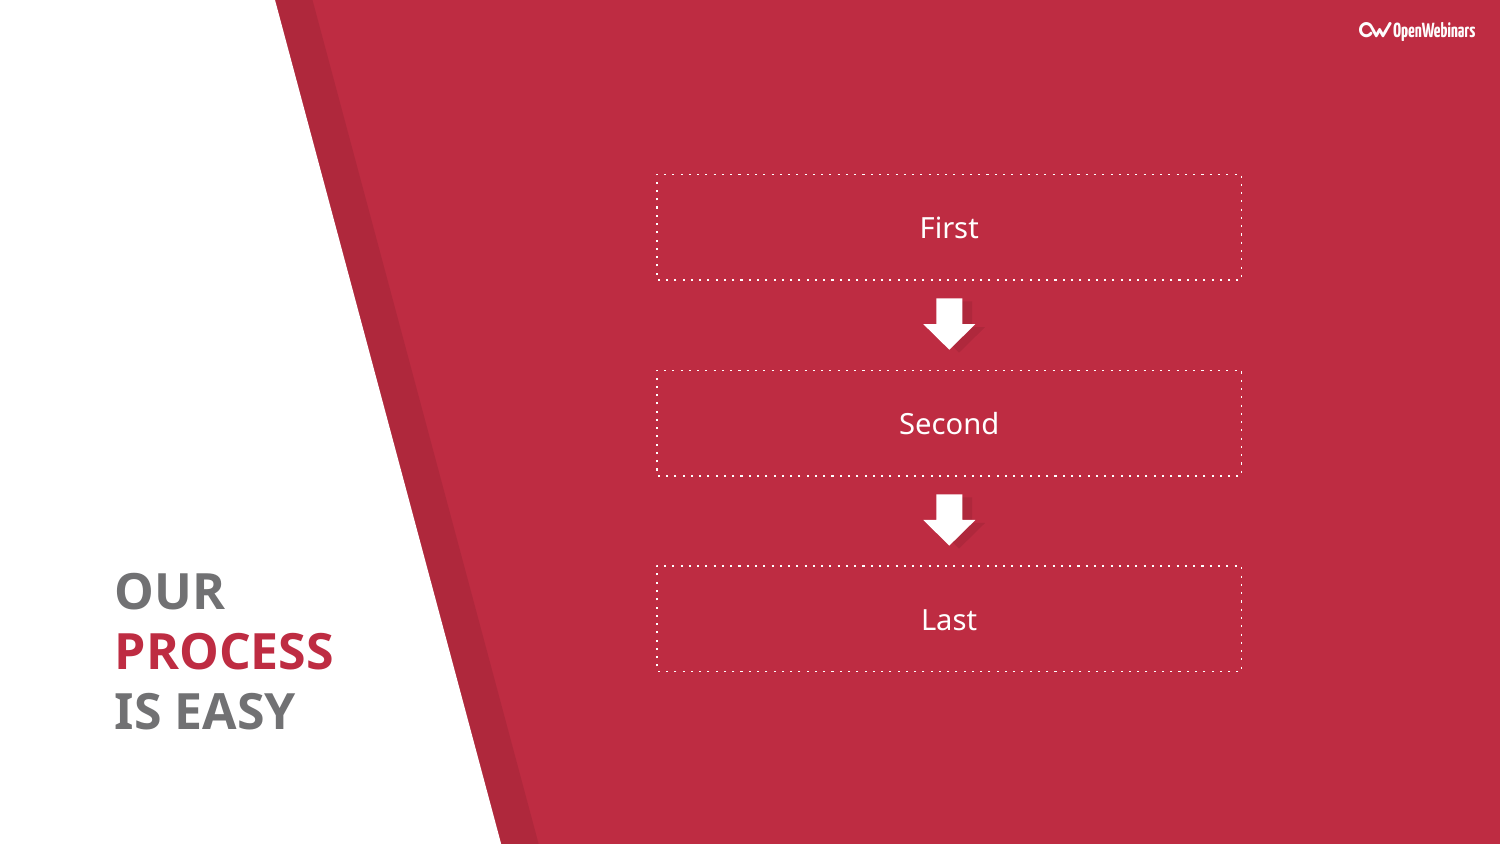

First
Second
Last
# OUR PROCESS IS EASY